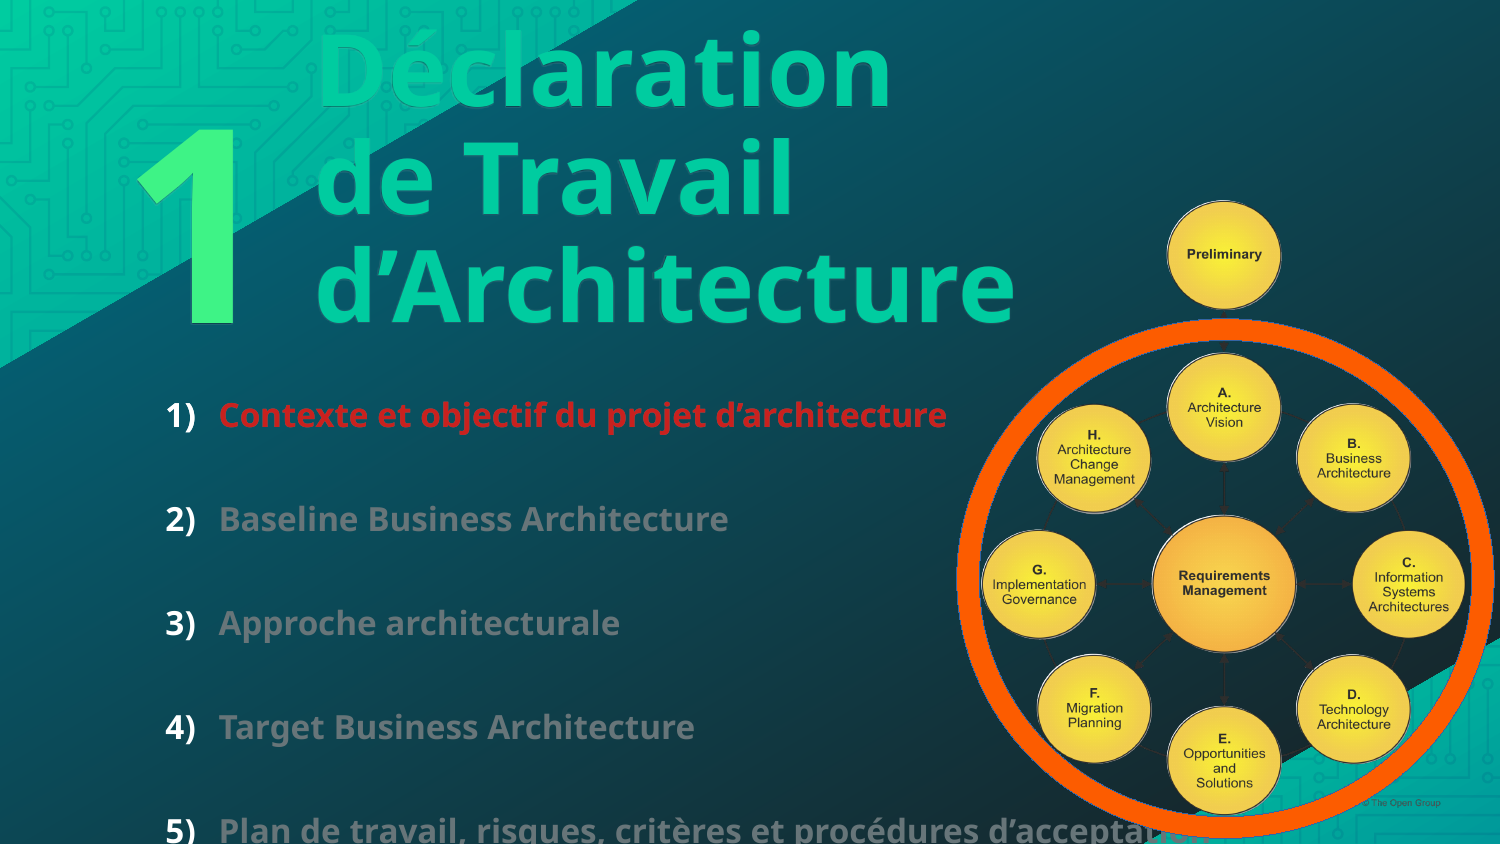

# Déclaration de Travail d’Architecture
1
Contexte et objectif du projet d’architecture
Baseline Business Architecture
Approche architecturale
Target Business Architecture
Plan de travail, risques, critères et procédures d’acceptation
Contexte et objectif du projet d’architecture